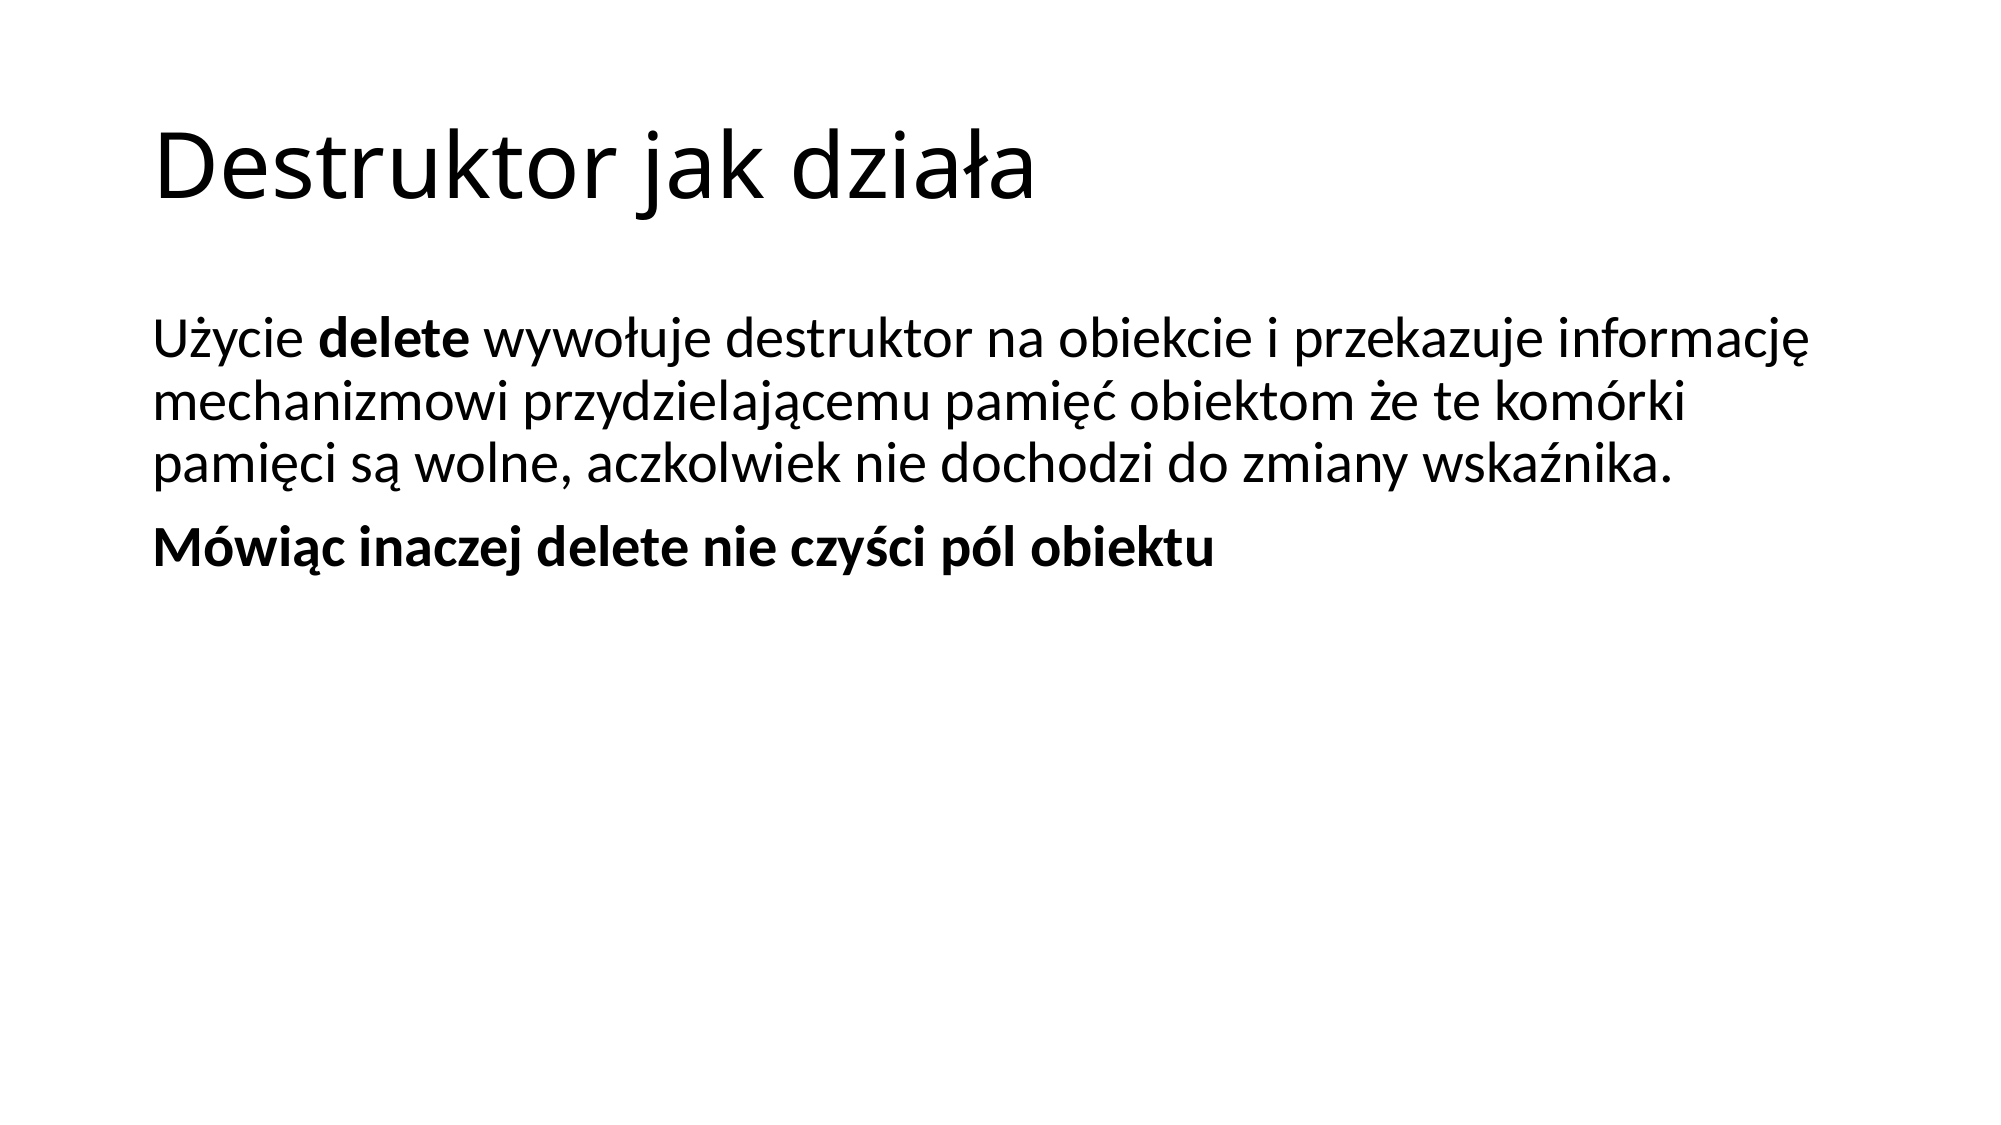

# Destruktor jak działa
Użycie delete wywołuje destruktor na obiekcie i przekazuje informację mechanizmowi przydzielającemu pamięć obiektom że te komórki pamięci są wolne, aczkolwiek nie dochodzi do zmiany wskaźnika.
Mówiąc inaczej delete nie czyści pól obiektu